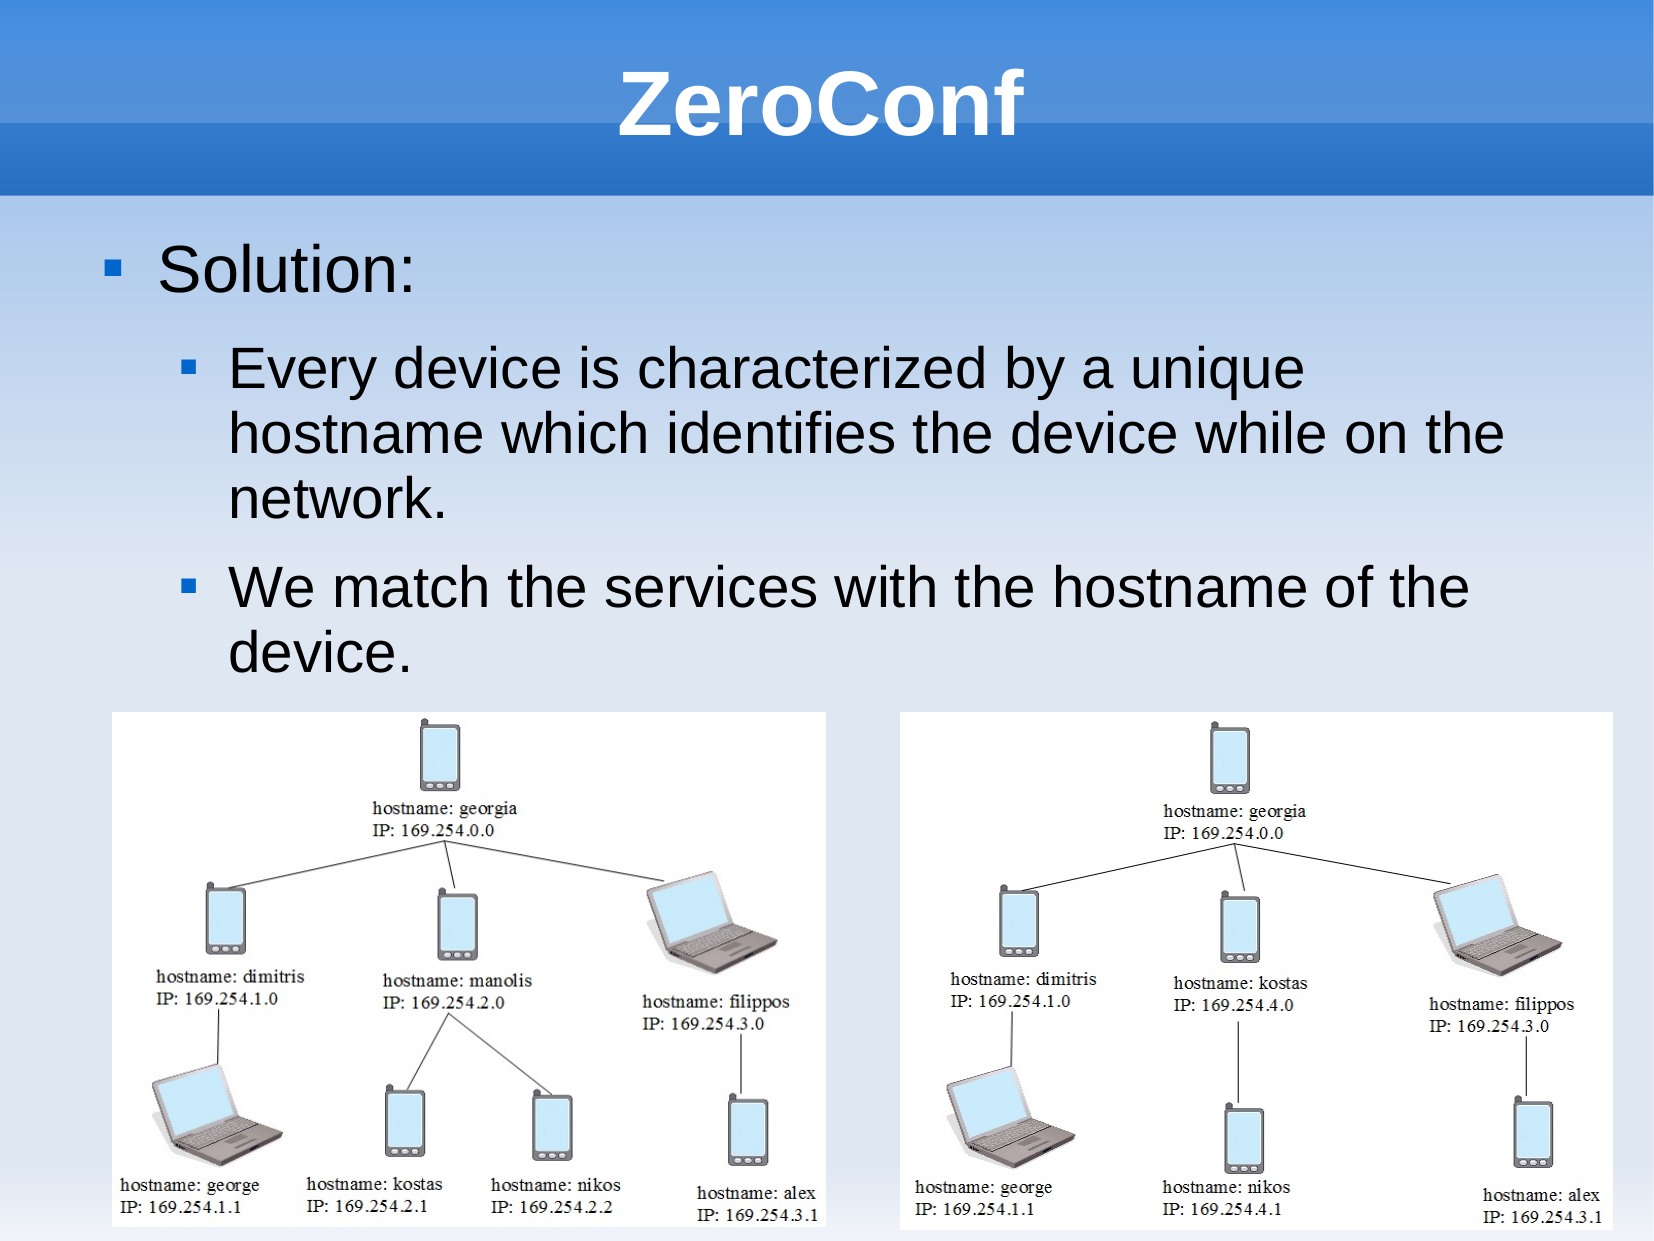

# ZeroConf
Solution:
Every device is characterized by a unique hostname which identifies the device while on the network.
We match the services with the hostname of the device.